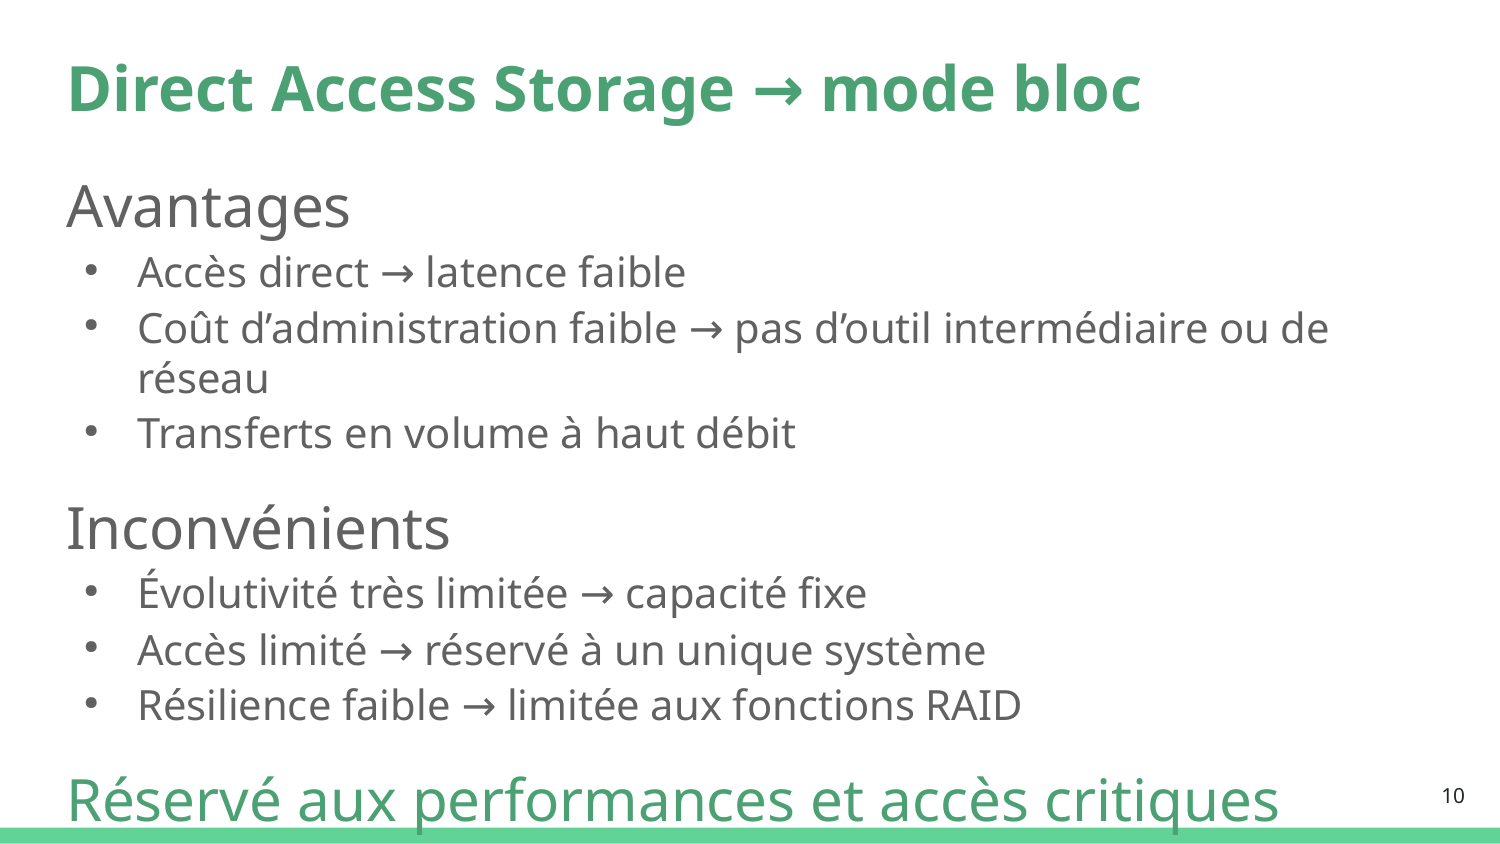

# Direct Access Storage → mode bloc
Avantages
Accès direct → latence faible
Coût d’administration faible → pas d’outil intermédiaire ou de réseau
Transferts en volume à haut débit
Inconvénients
Évolutivité très limitée → capacité fixe
Accès limité → réservé à un unique système
Résilience faible → limitée aux fonctions RAID
Réservé aux performances et accès critiques